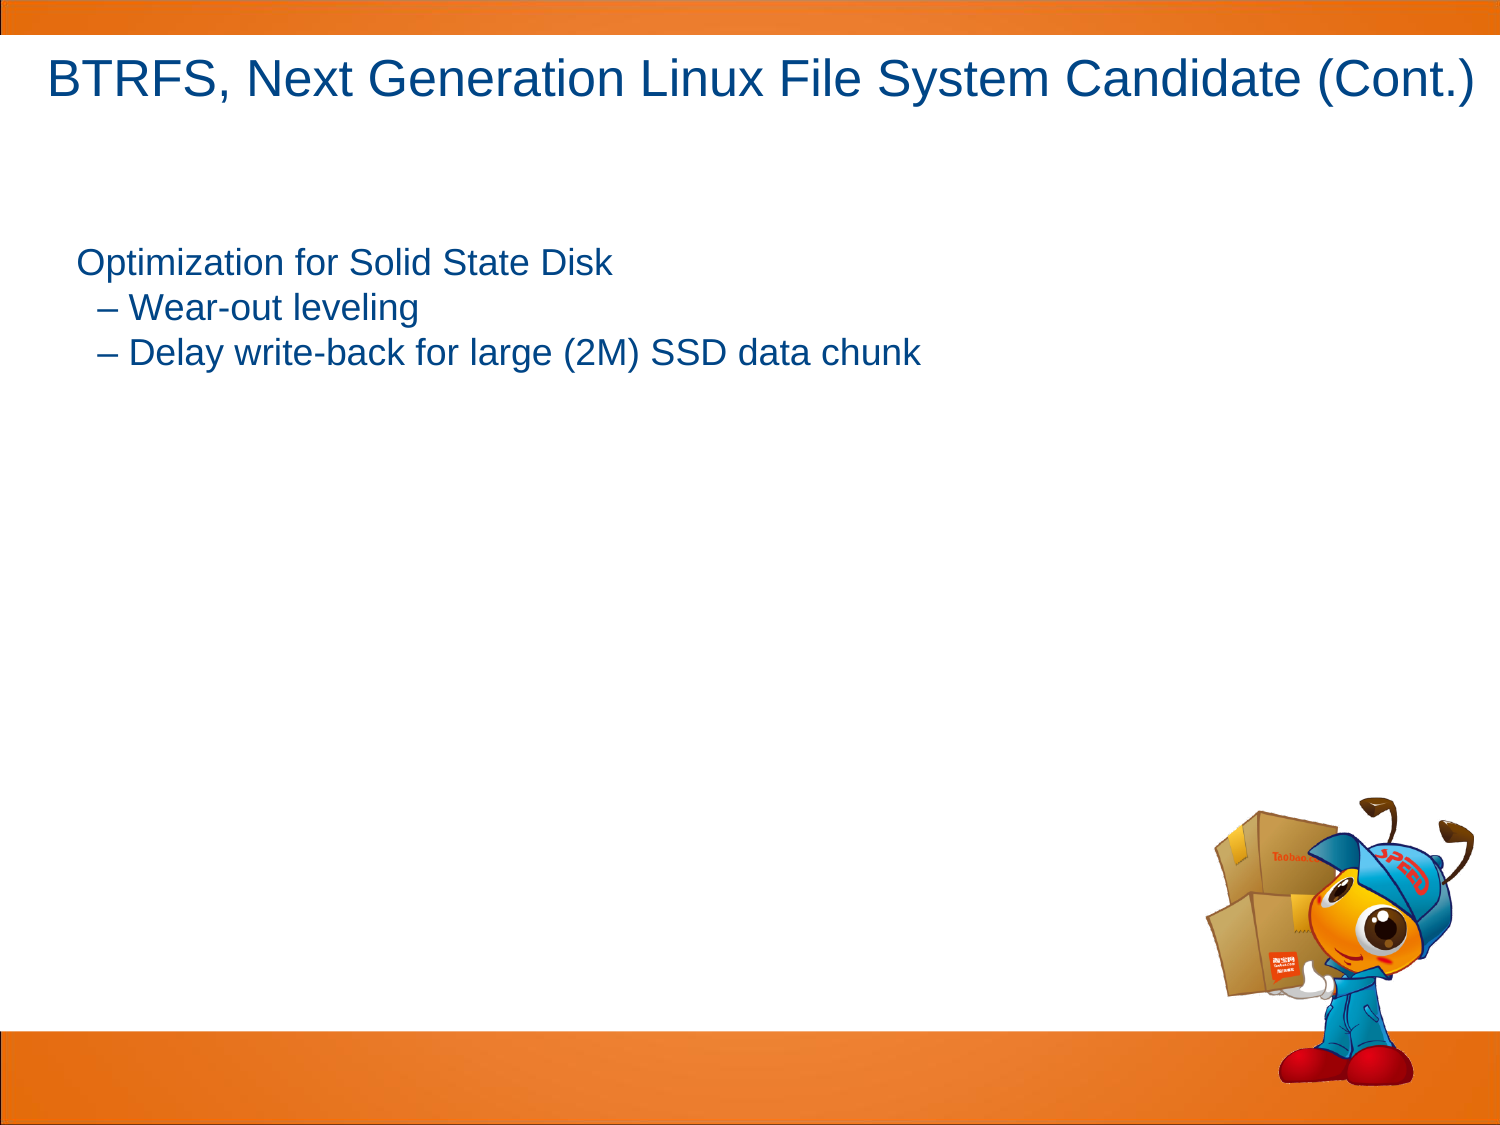

BTRFS, Next Generation Linux File System Candidate (Cont.)
Optimization for Solid State Disk
 – Wear-out leveling
 – Delay write-back for large (2M) SSD data chunk